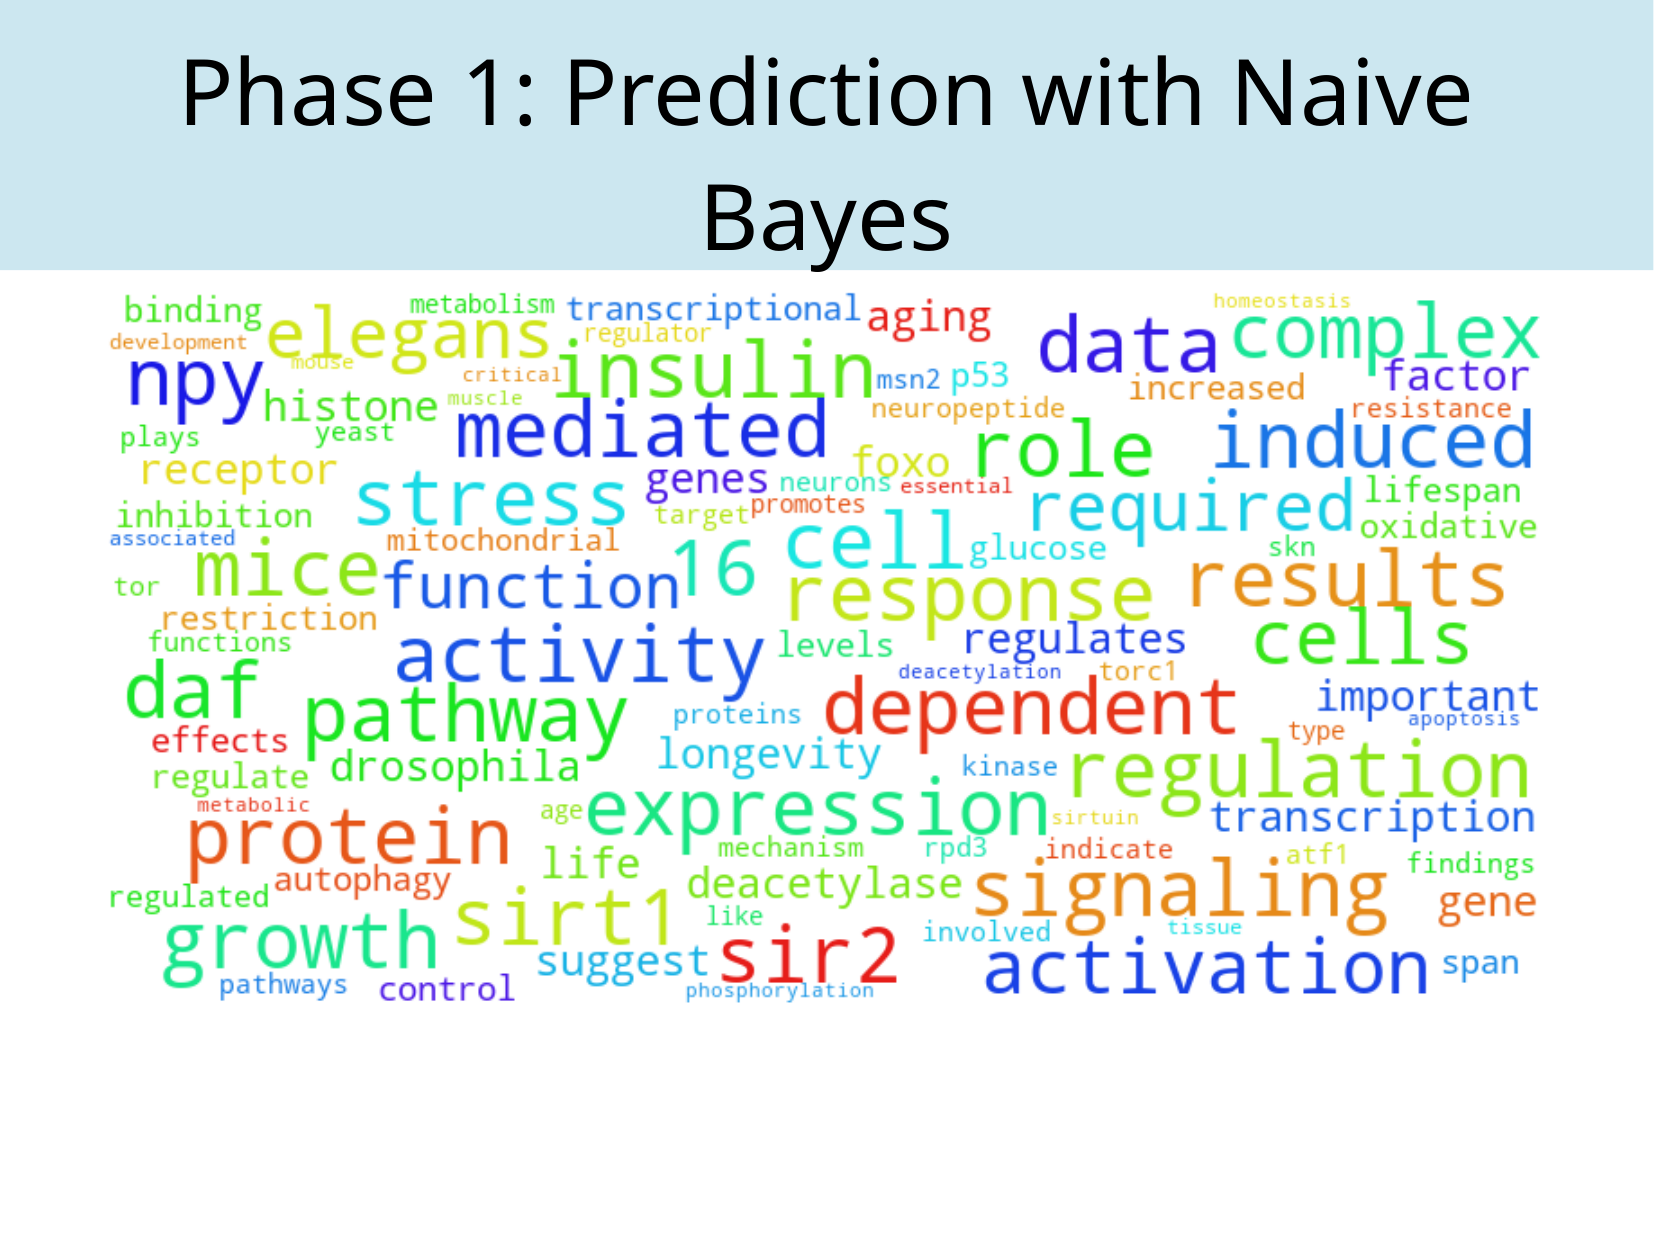

# Phase 1: Prediction with Naive Bayes